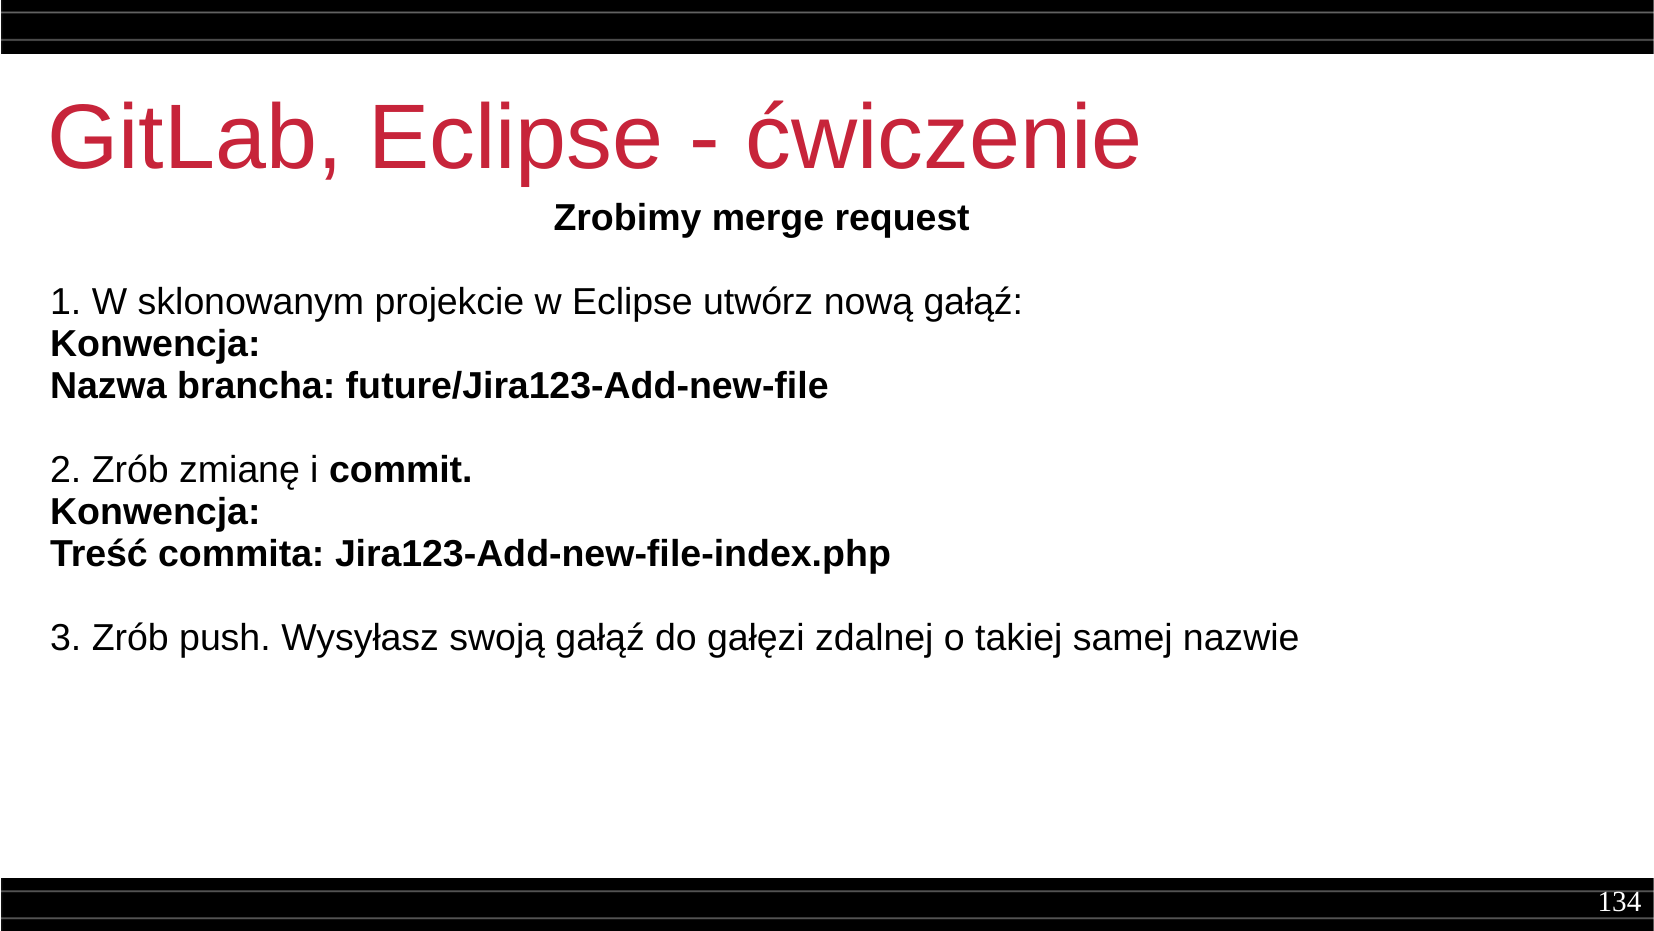

# GitLab, Eclipse - ćwiczenie
Zrobimy merge request
1. W sklonowanym projekcie w Eclipse utwórz nową gałąź:
Konwencja:
Nazwa brancha: future/Jira123-Add-new-file
2. Zrób zmianę i commit.
Konwencja:
Treść commita: Jira123-Add-new-file-index.php
3. Zrób push. Wysyłasz swoją gałąź do gałęzi zdalnej o takiej samej nazwie